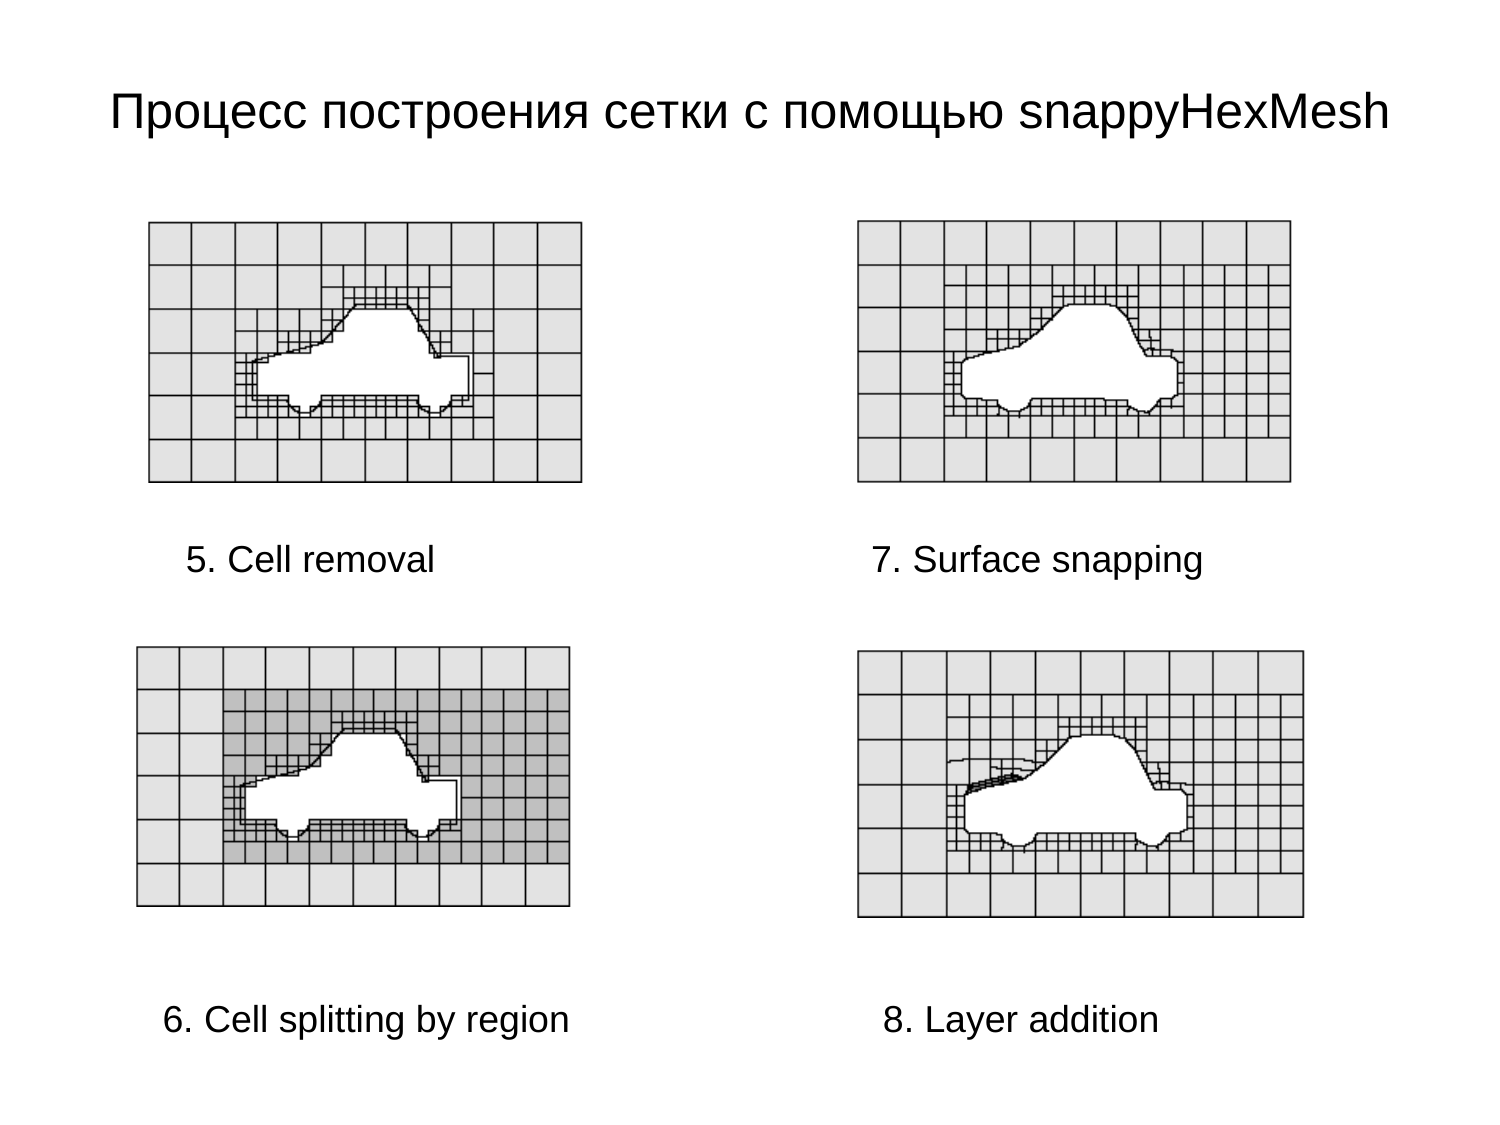

Процесс построения сетки с помощью snappyHexMesh
5. Cell removal
7. Surface snapping
6. Cell splitting by region
8. Layer addition